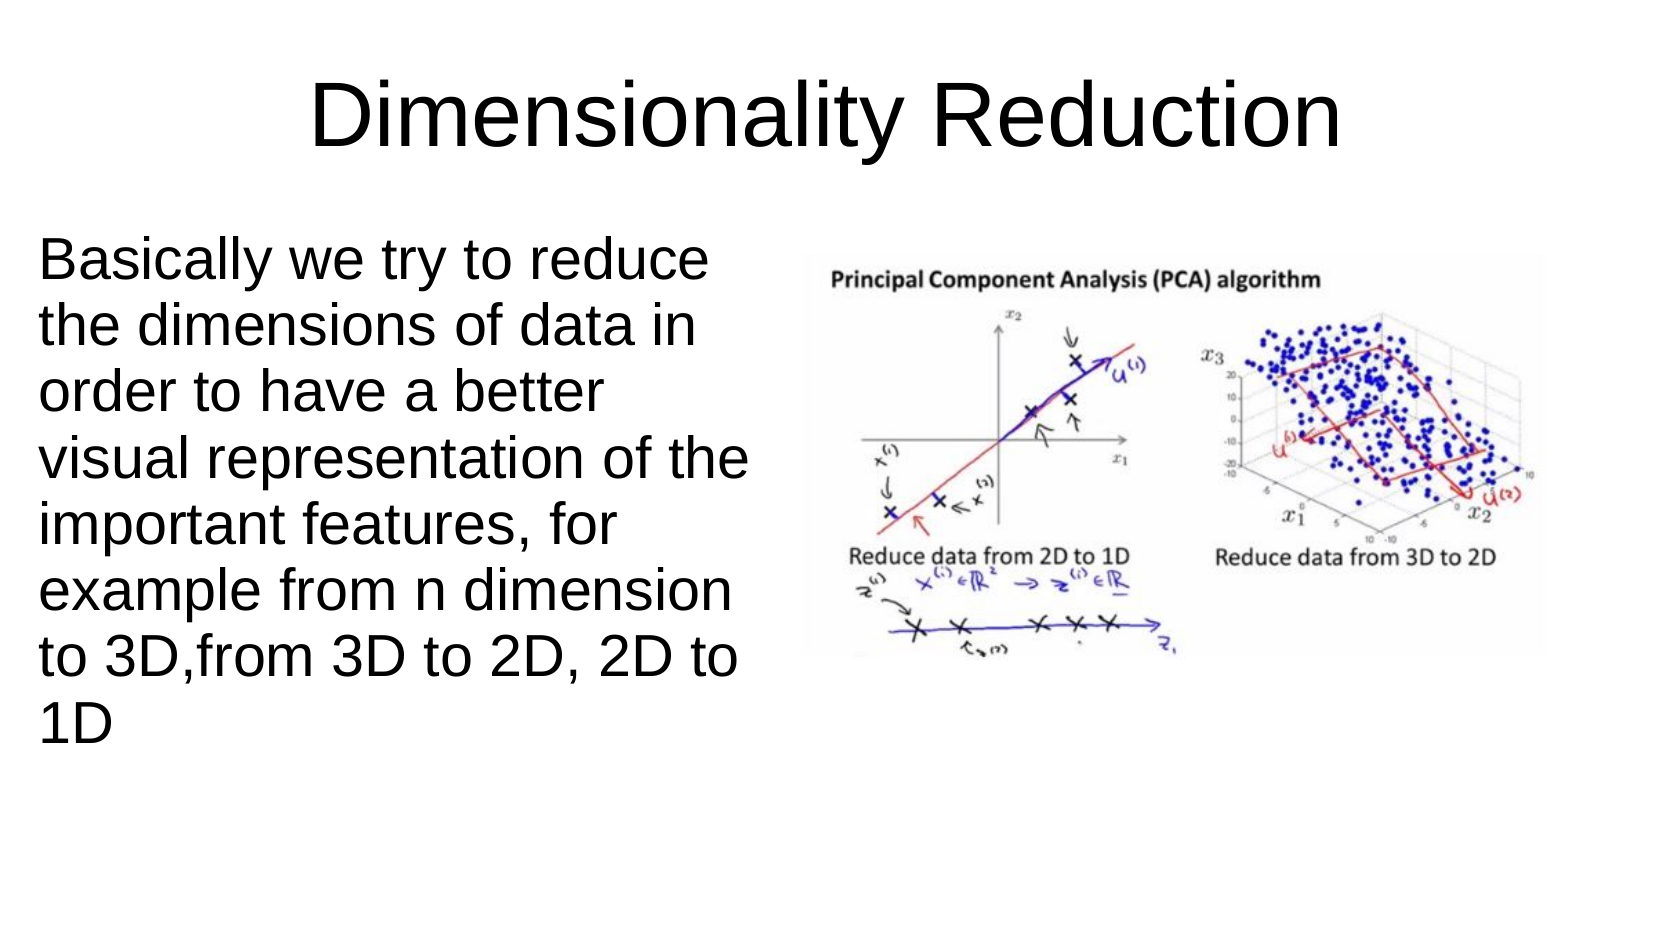

# Dimensionality Reduction
Basically we try to reduce the dimensions of data in order to have a better visual representation of the important features, for example from n dimension to 3D,from 3D to 2D, 2D to 1D